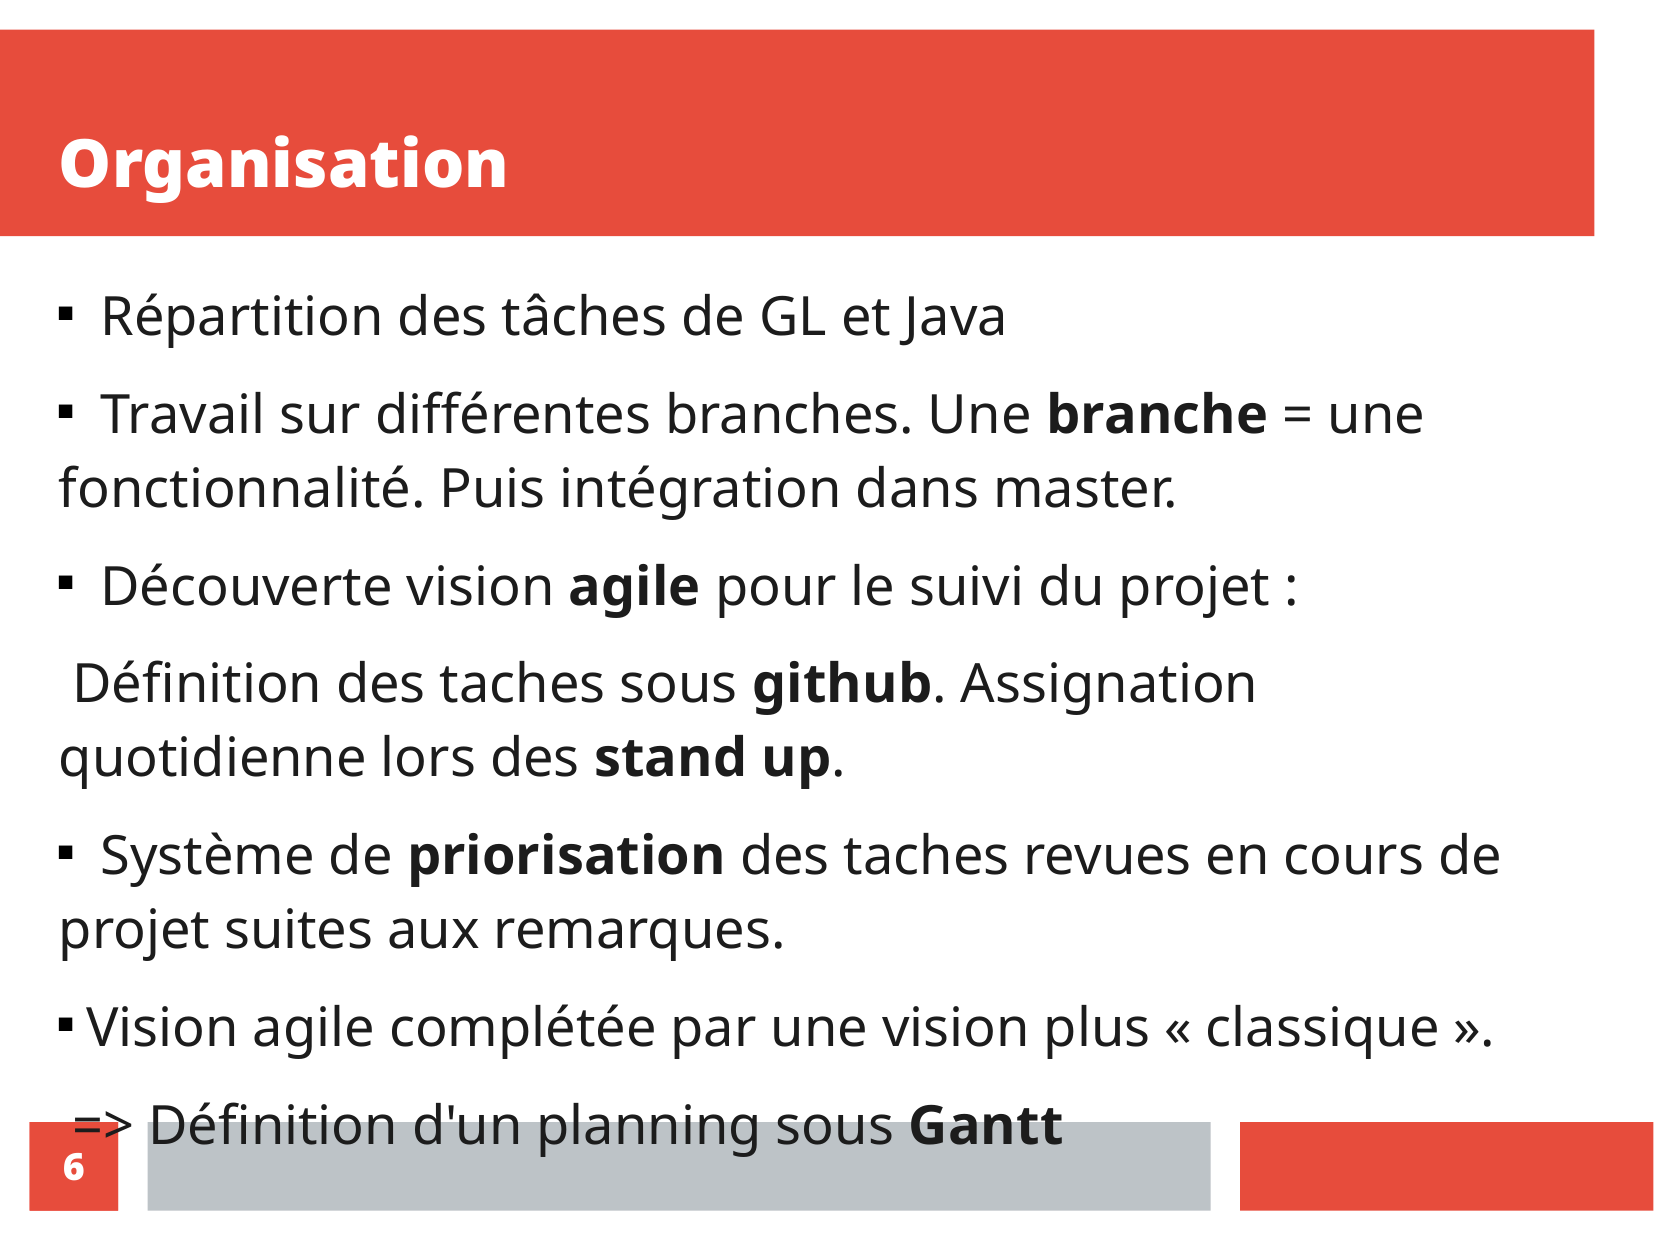

# Organisation
 Répartition des tâches de GL et Java
 Travail sur différentes branches. Une branche = une fonctionnalité. Puis intégration dans master.
 Découverte vision agile pour le suivi du projet :
Définition des taches sous github. Assignation quotidienne lors des stand up.
 Système de priorisation des taches revues en cours de projet suites aux remarques.
 Vision agile complétée par une vision plus « classique ».
=> Définition d'un planning sous Gantt
6